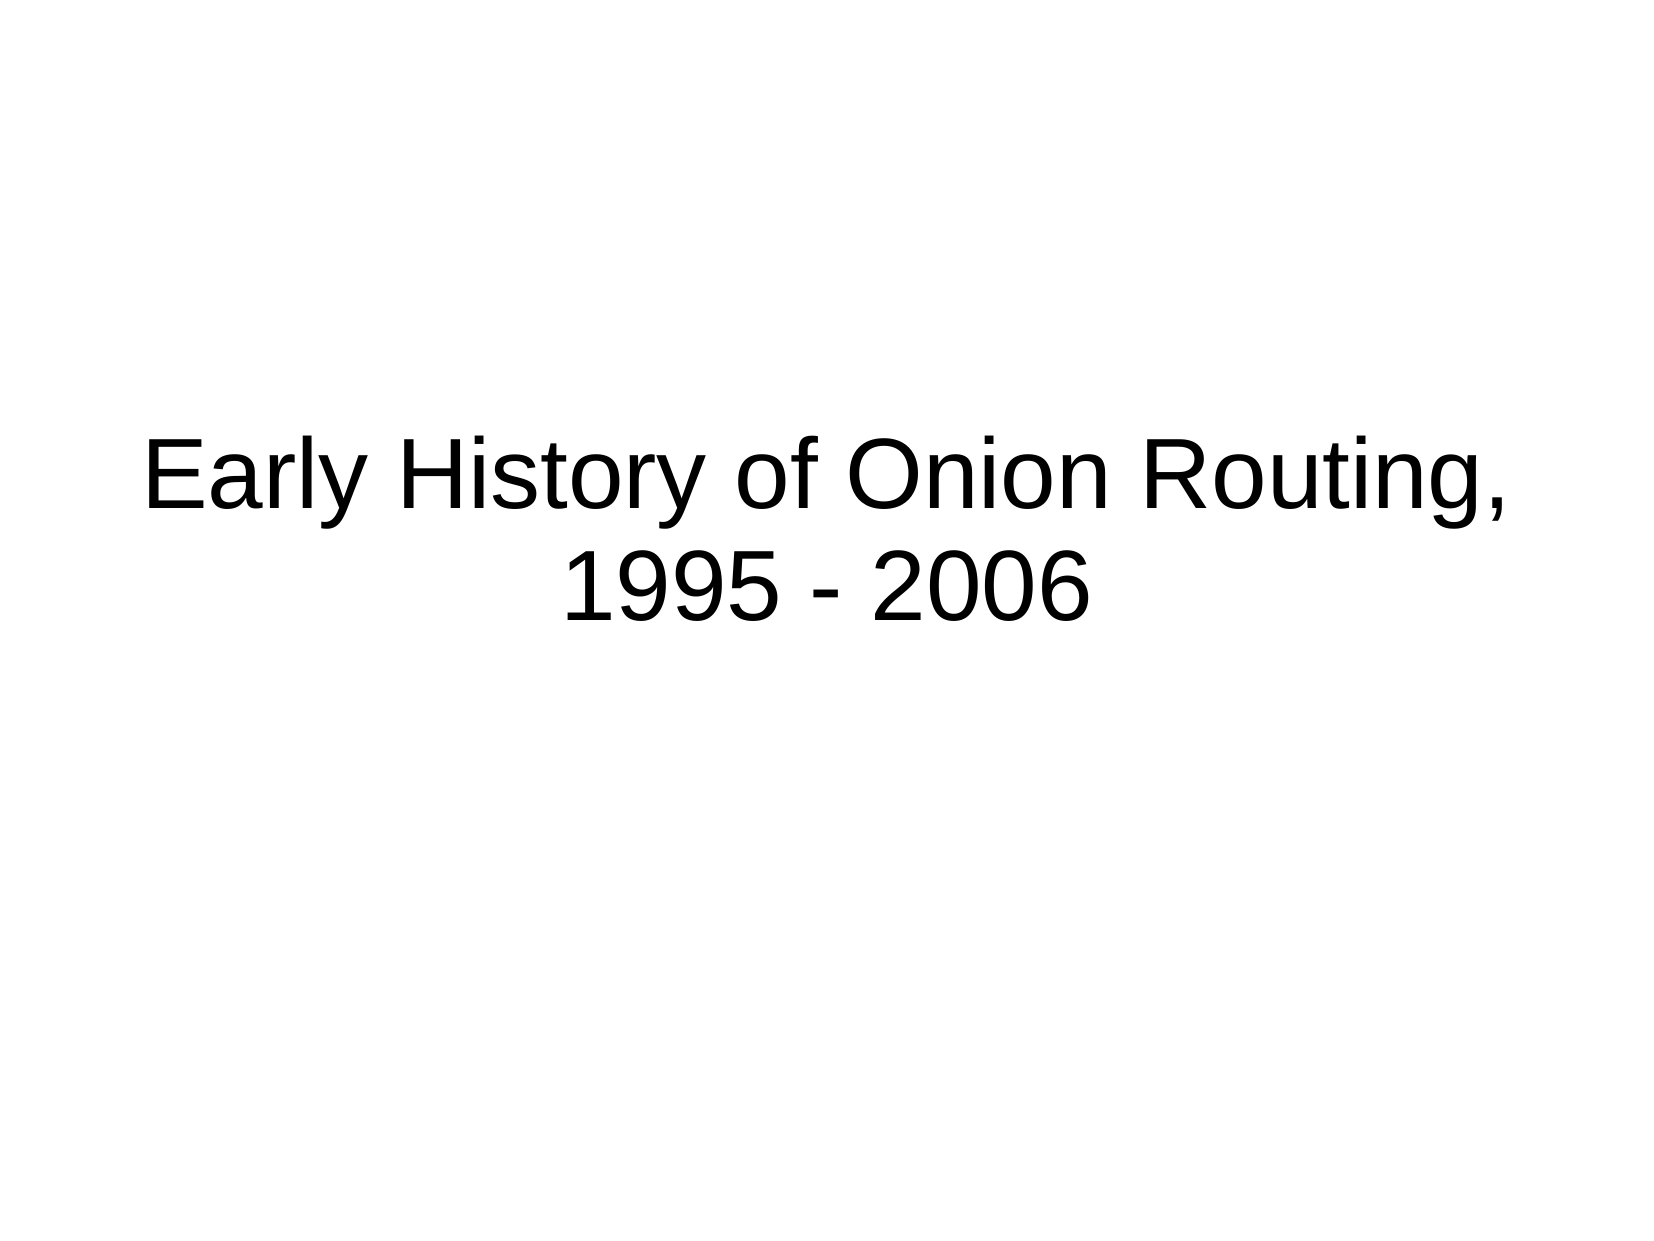

# Early History of Onion Routing,
1995 - 2006